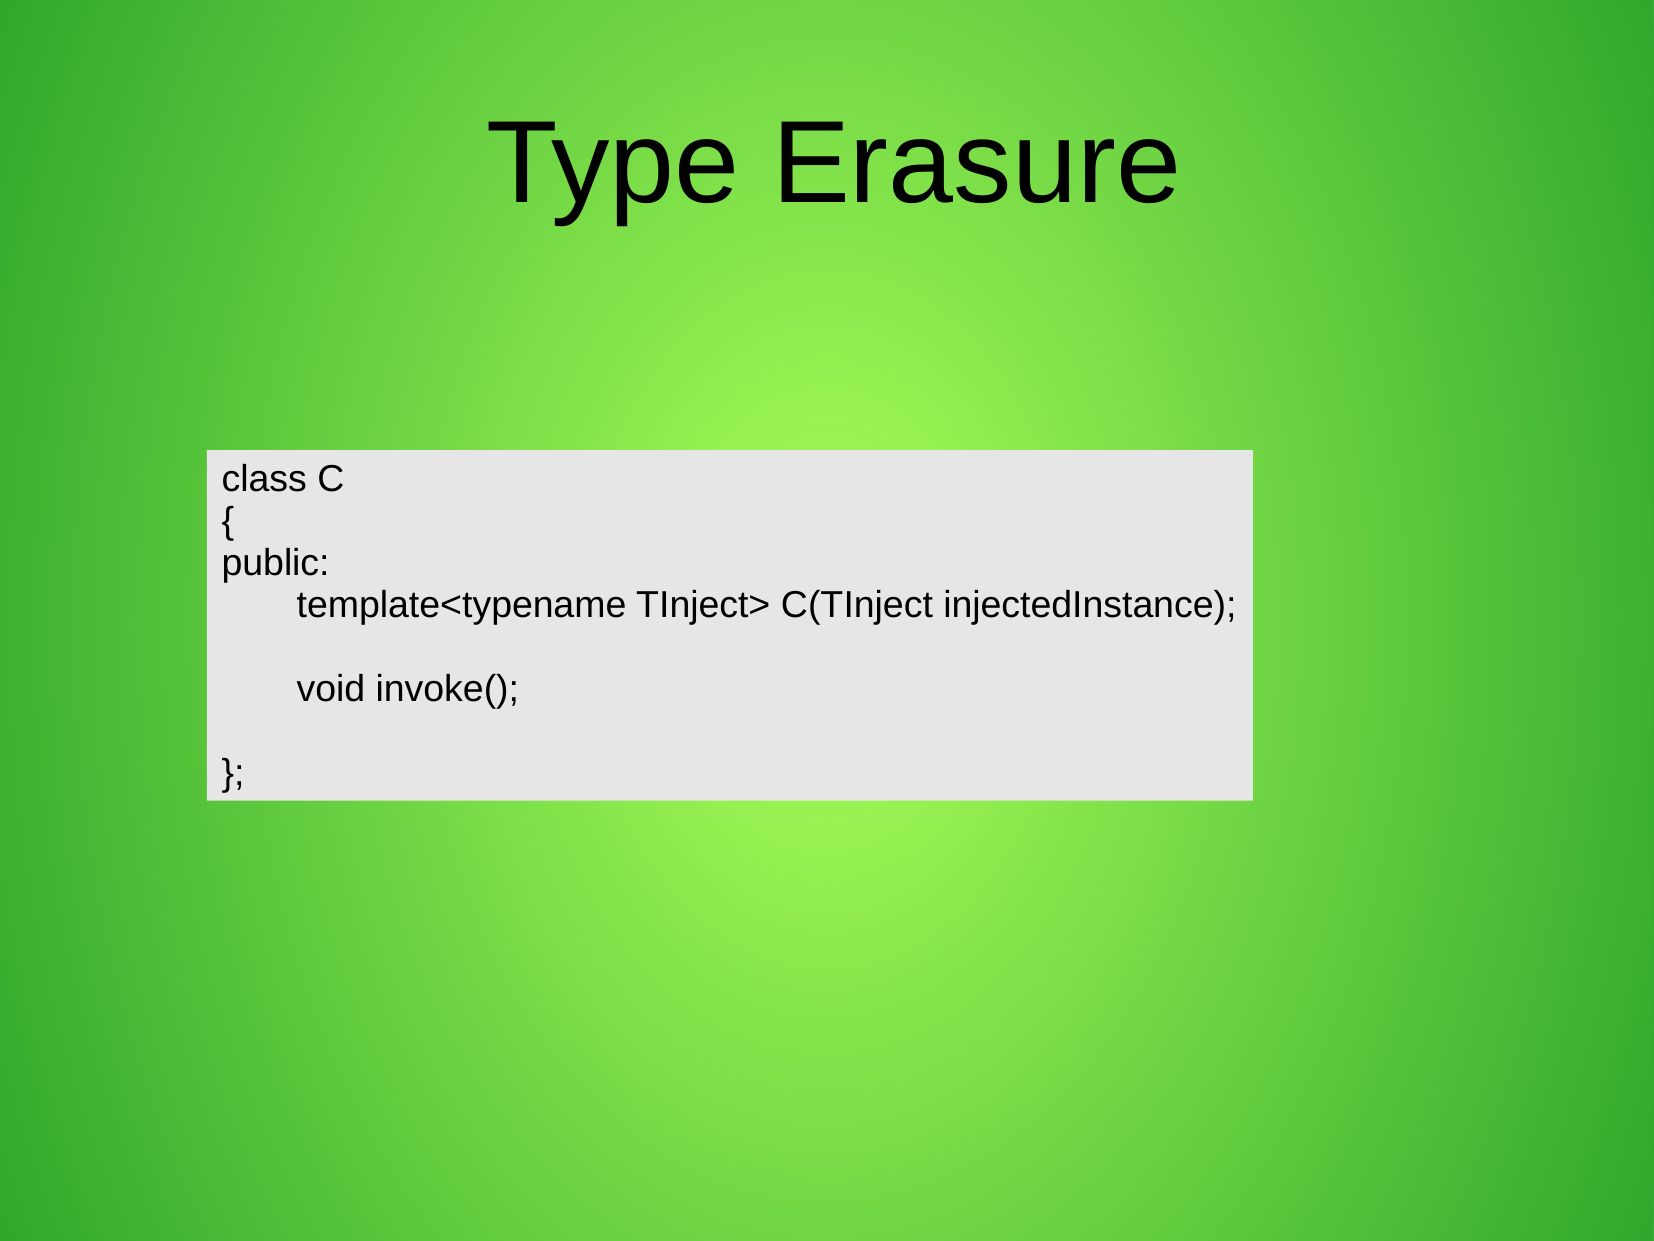

# Type Erasure
class C
{
public:
	template<typename TInject> C(TInject injectedInstance);
	void invoke();
};